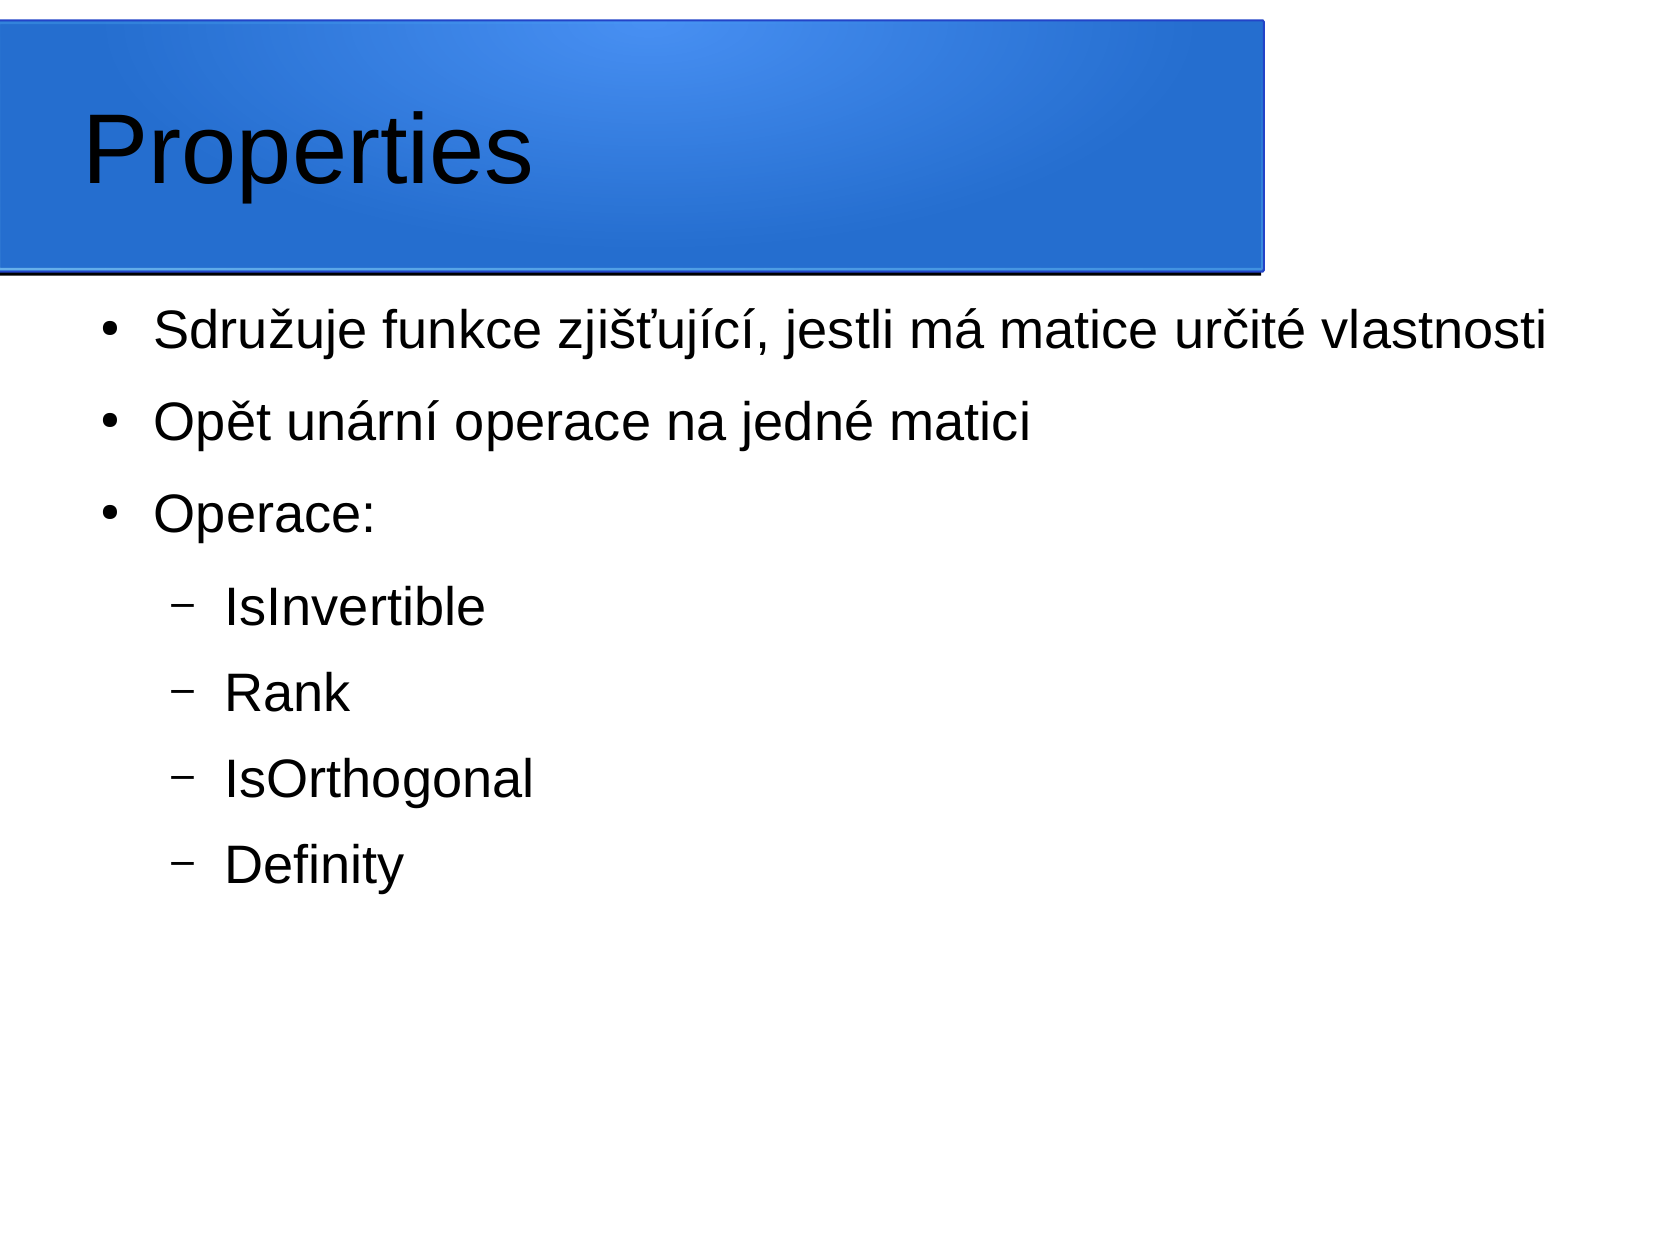

# Properties
Sdružuje funkce zjišťující, jestli má matice určité vlastnosti
Opět unární operace na jedné matici
Operace:
IsInvertible
Rank
IsOrthogonal
Definity